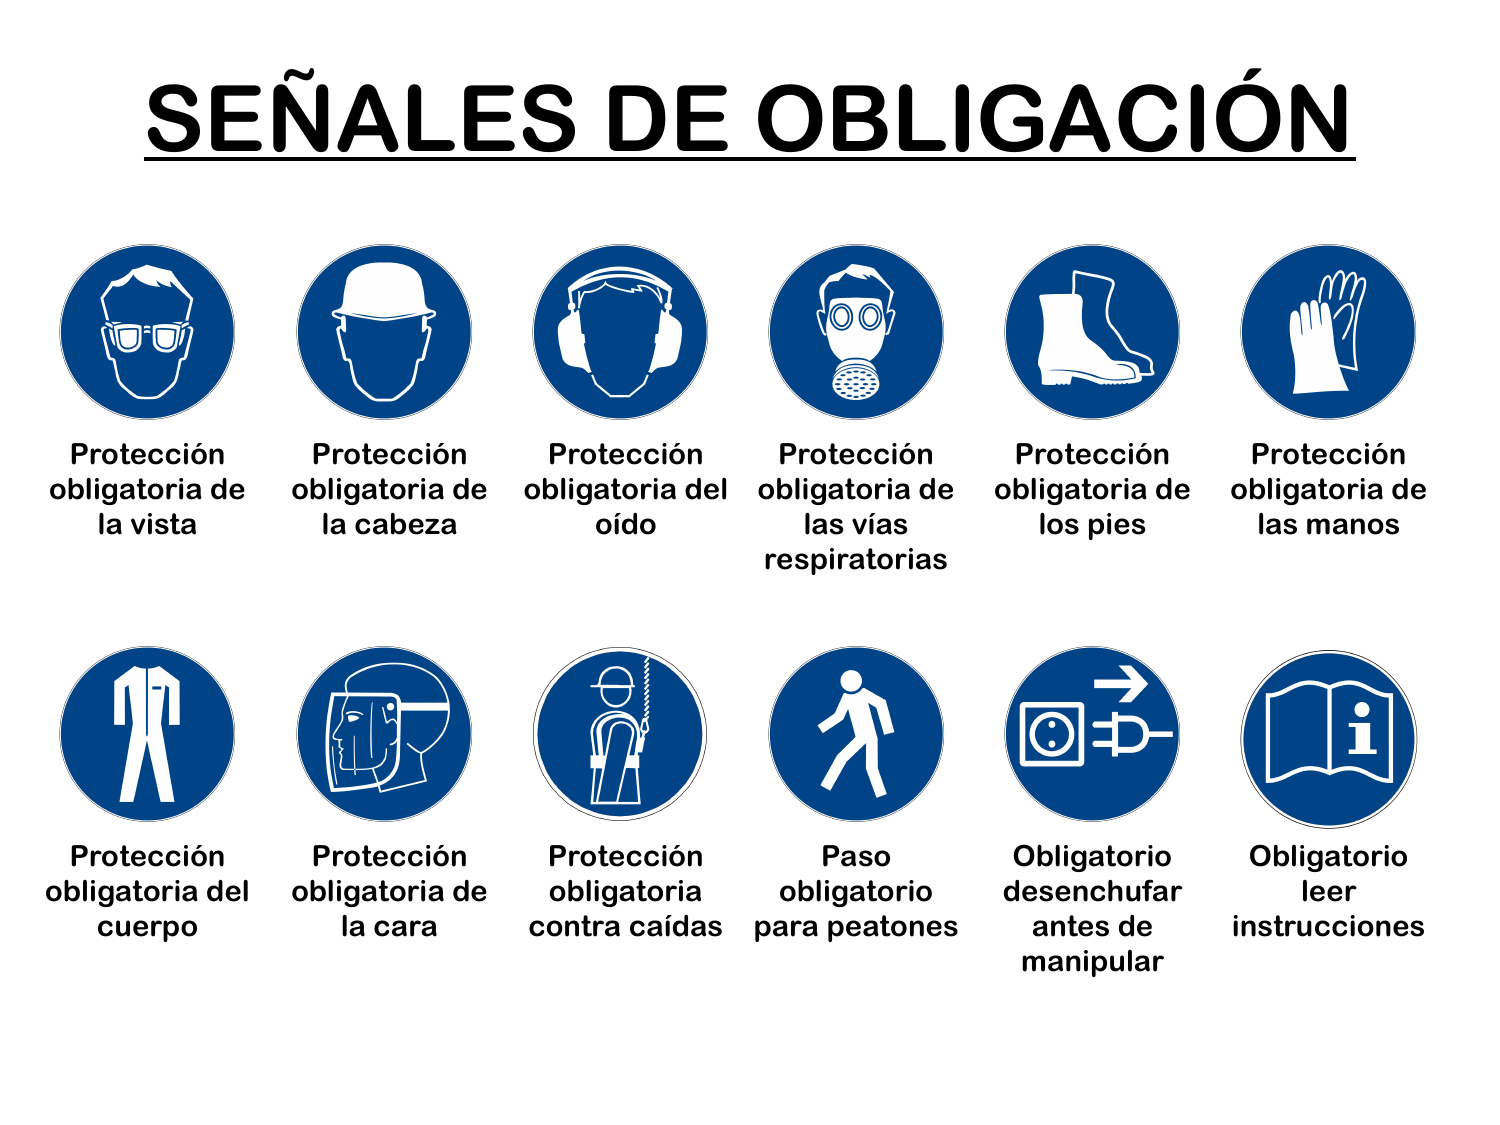

# SEÑALES DE OBLIGACIÓN
Protección obligatoria de la vista
Protección obligatoria de la cabeza
Protección obligatoria del oído
Protección obligatoria de las vías respiratorias
Protección obligatoria de los pies
Protección obligatoria de las manos
Protección obligatoria del cuerpo
Protección obligatoria de la cara
Protección obligatoria contra caídas
Paso obligatorio para peatones
Obligatorio desenchufar antes de manipular
Obligatorio leer instrucciones